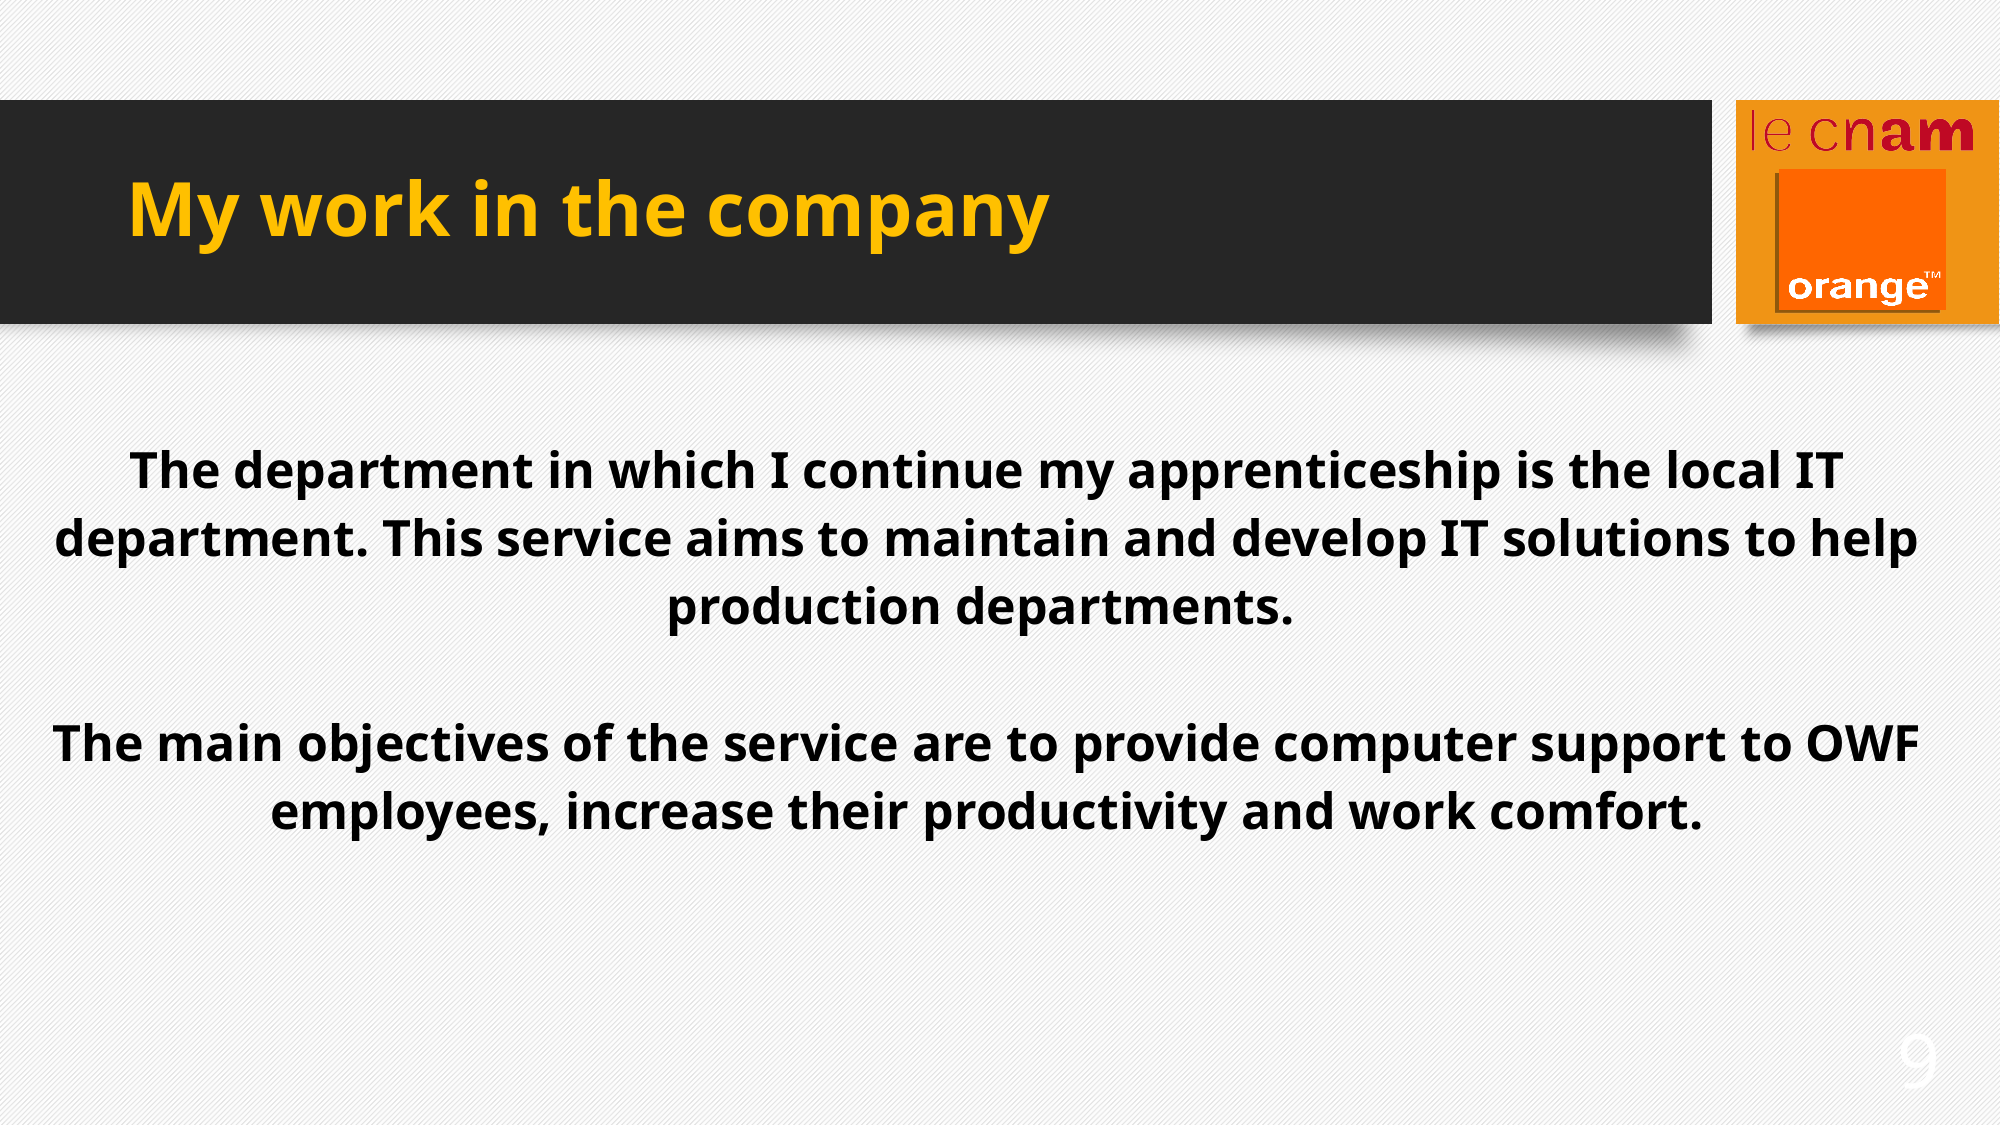

# My work in the company
The department in which I continue my apprenticeship is the local IT department. This service aims to maintain and develop IT solutions to help production departments.
The main objectives of the service are to provide computer support to OWF employees, increase their productivity and work comfort.